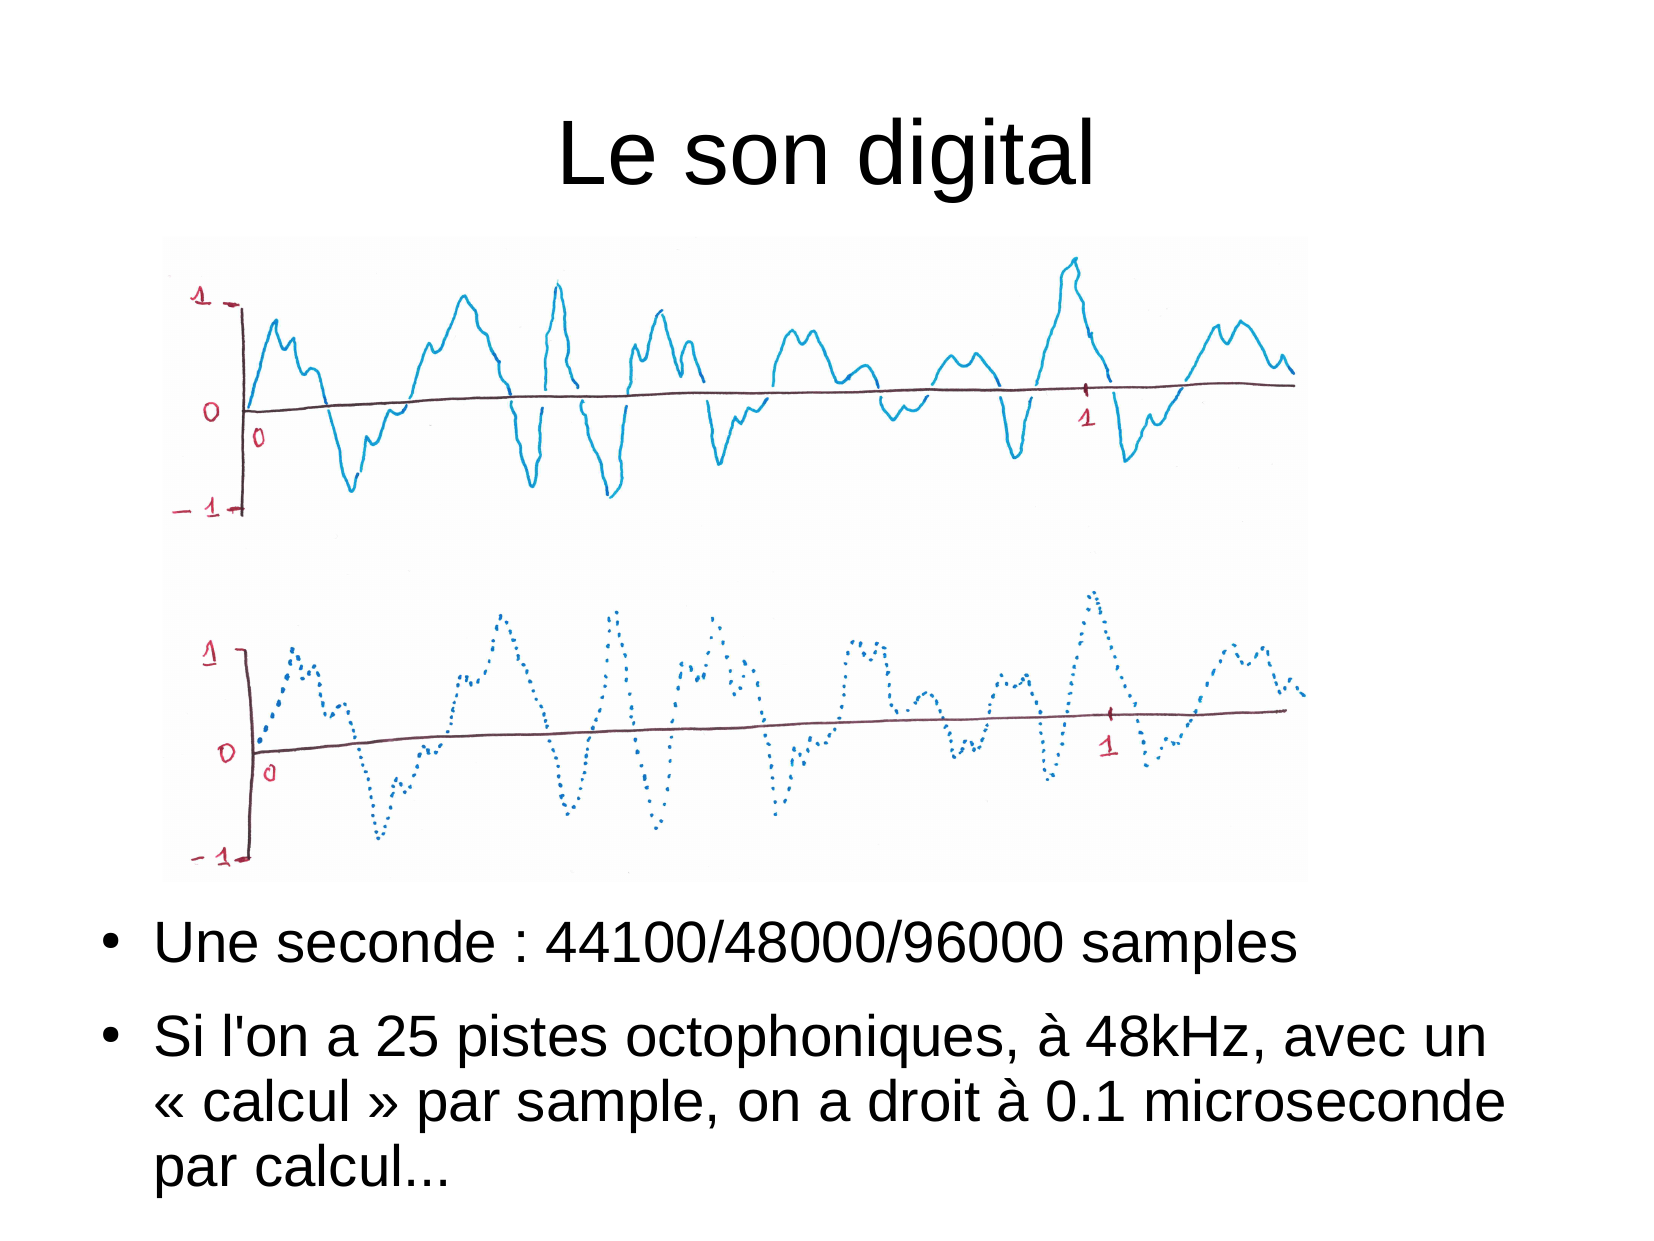

# Le son digital
Une seconde : 44100/48000/96000 samples
Si l'on a 25 pistes octophoniques, à 48kHz, avec un « calcul » par sample, on a droit à 0.1 microseconde par calcul...